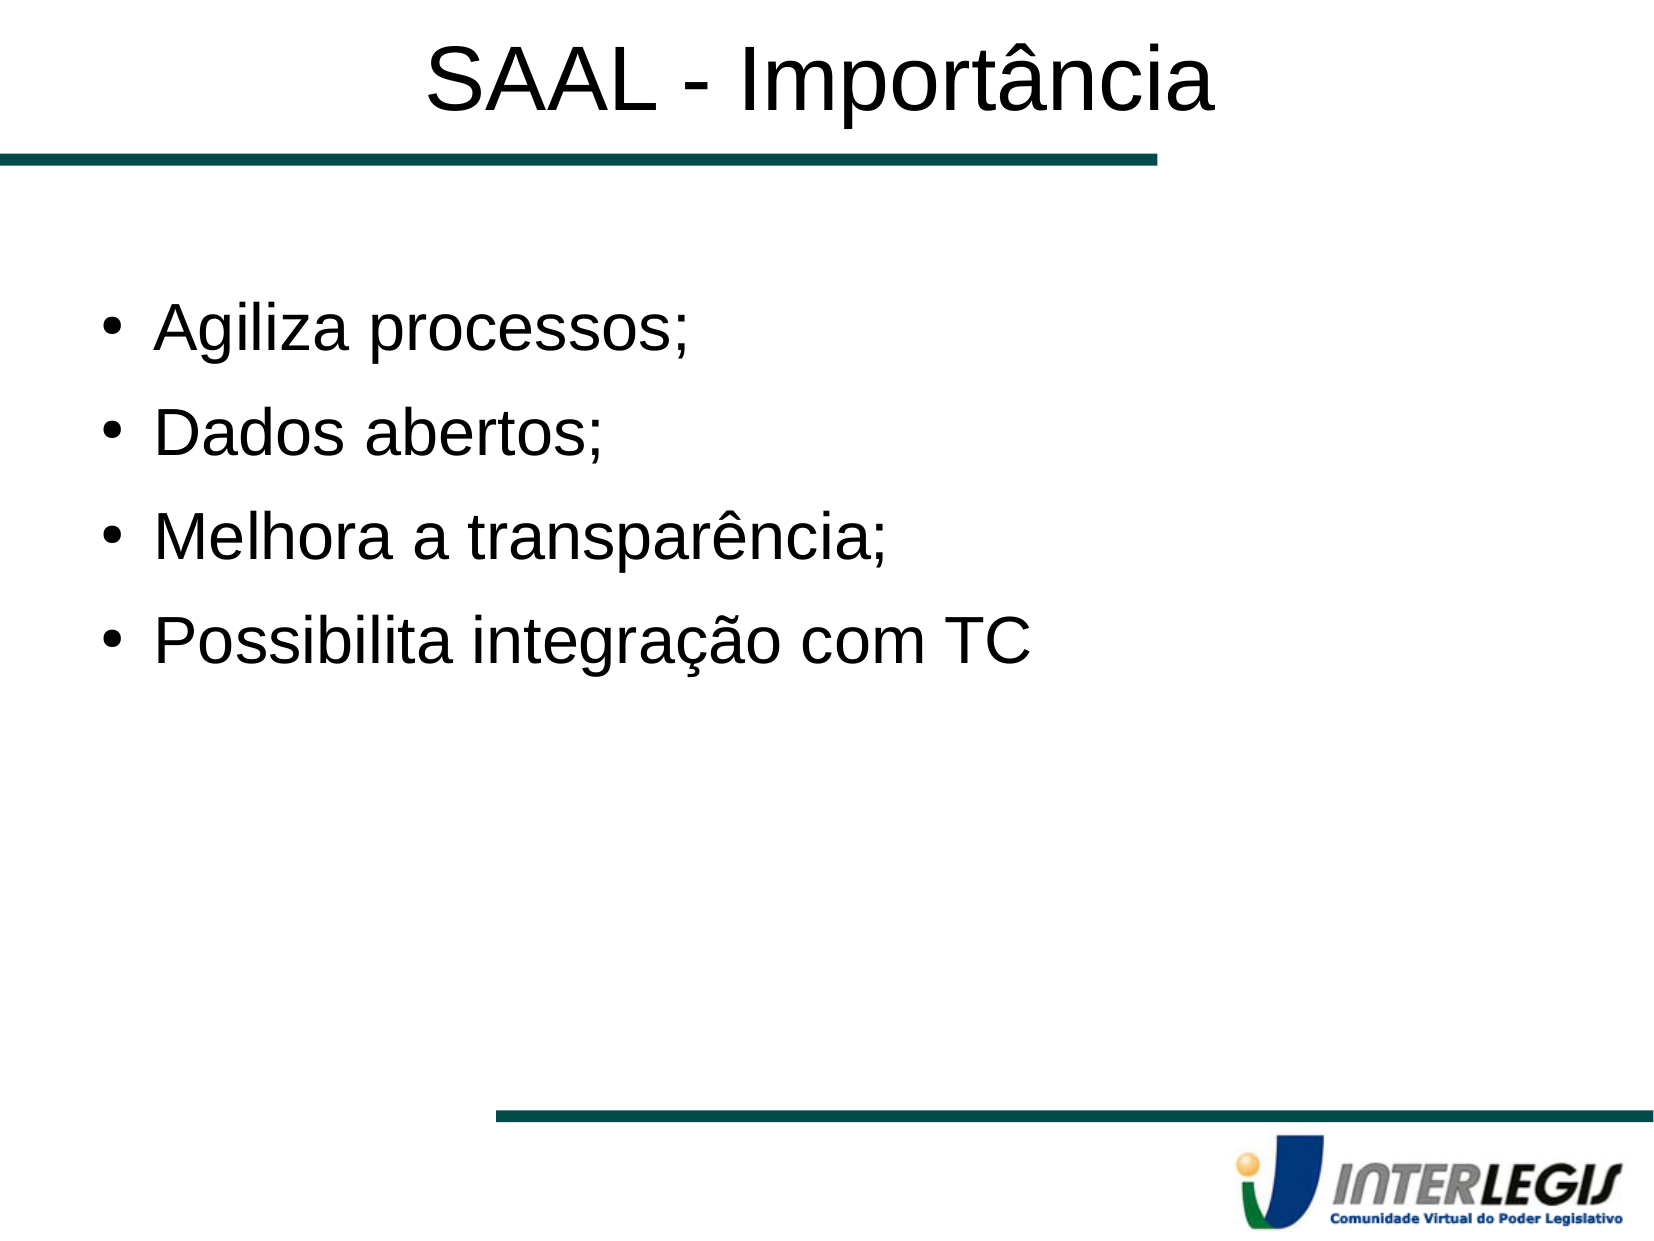

SAAL - Importância
# Agiliza processos;
Dados abertos;
Melhora a transparência;
Possibilita integração com TC